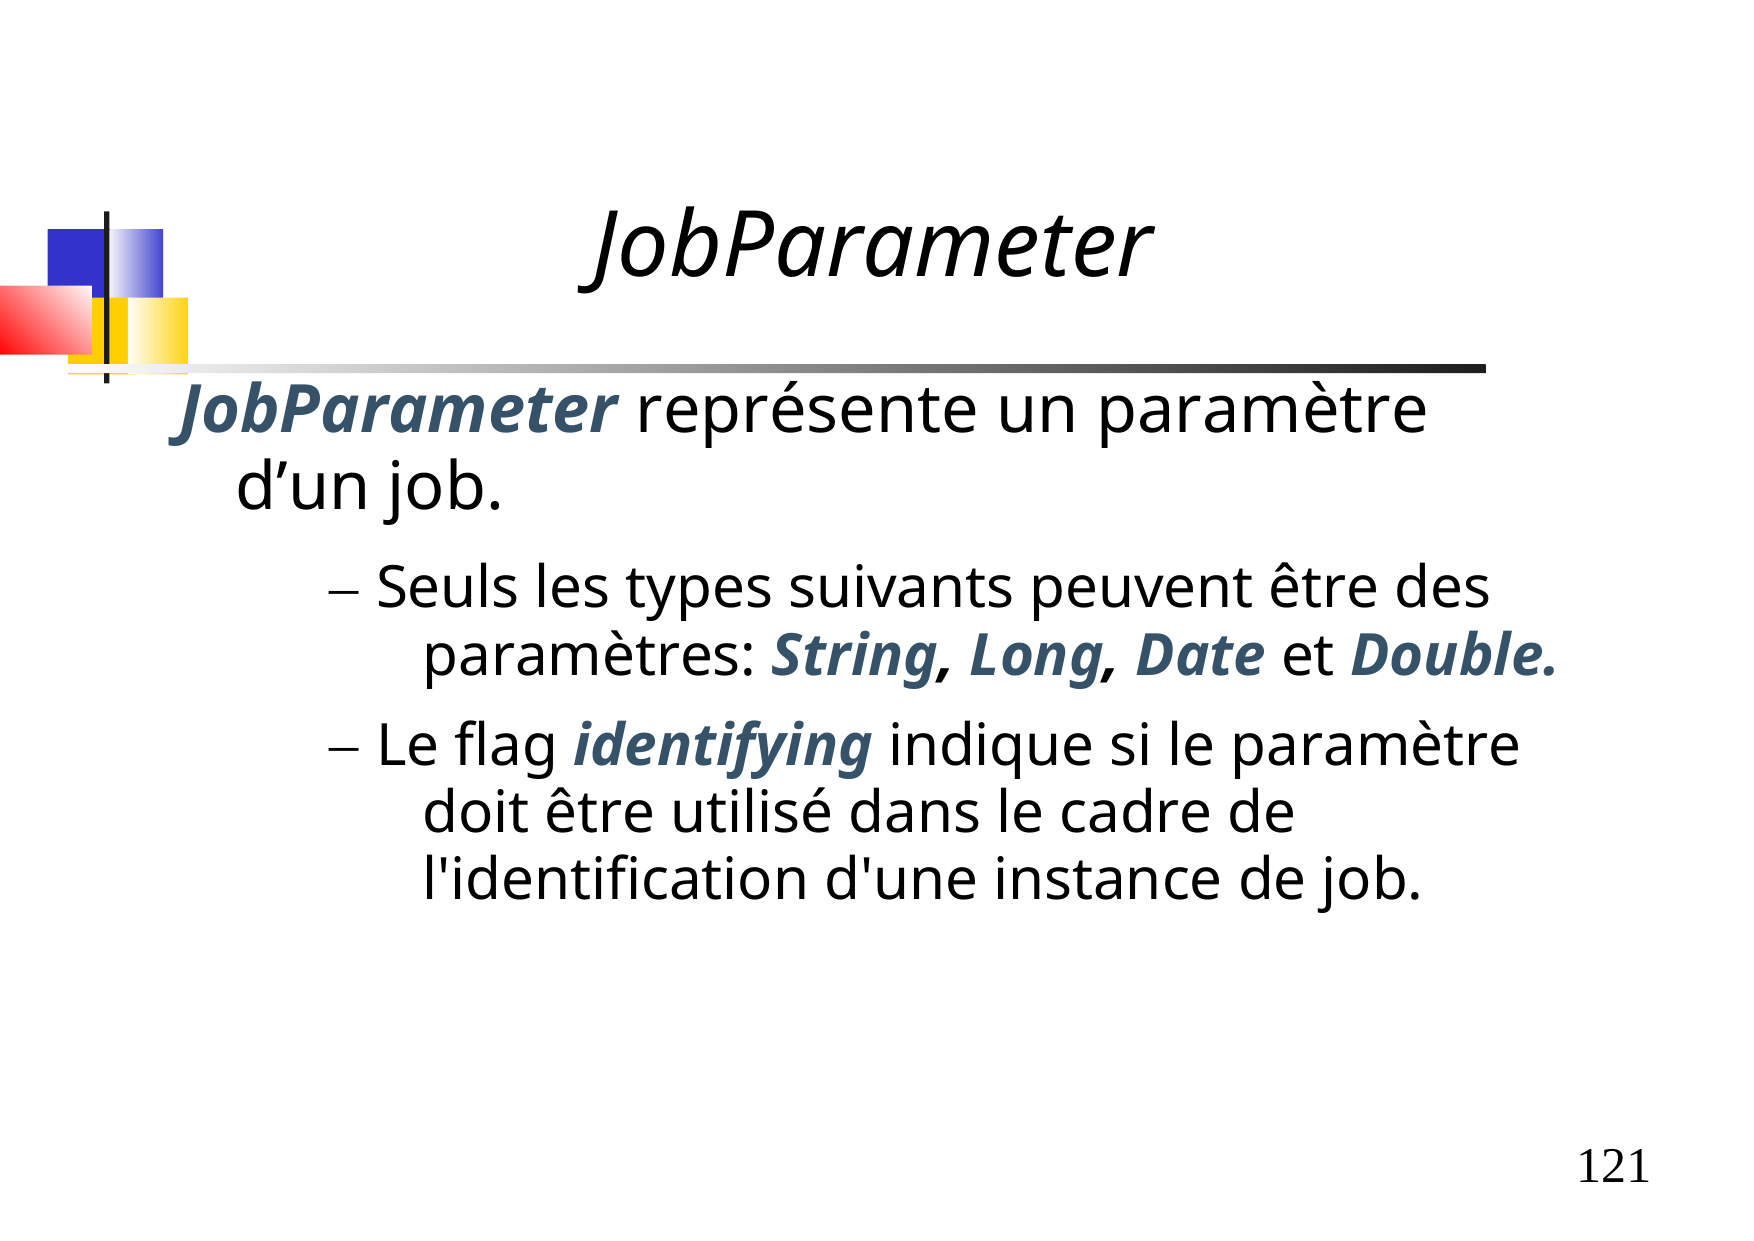

# JobParameter
JobParameter représente un paramètre d’un job.
Seuls les types suivants peuvent être des paramètres: String, Long, Date et Double.
Le flag identifying indique si le paramètre doit être utilisé dans le cadre de l'identification d'une instance de job.